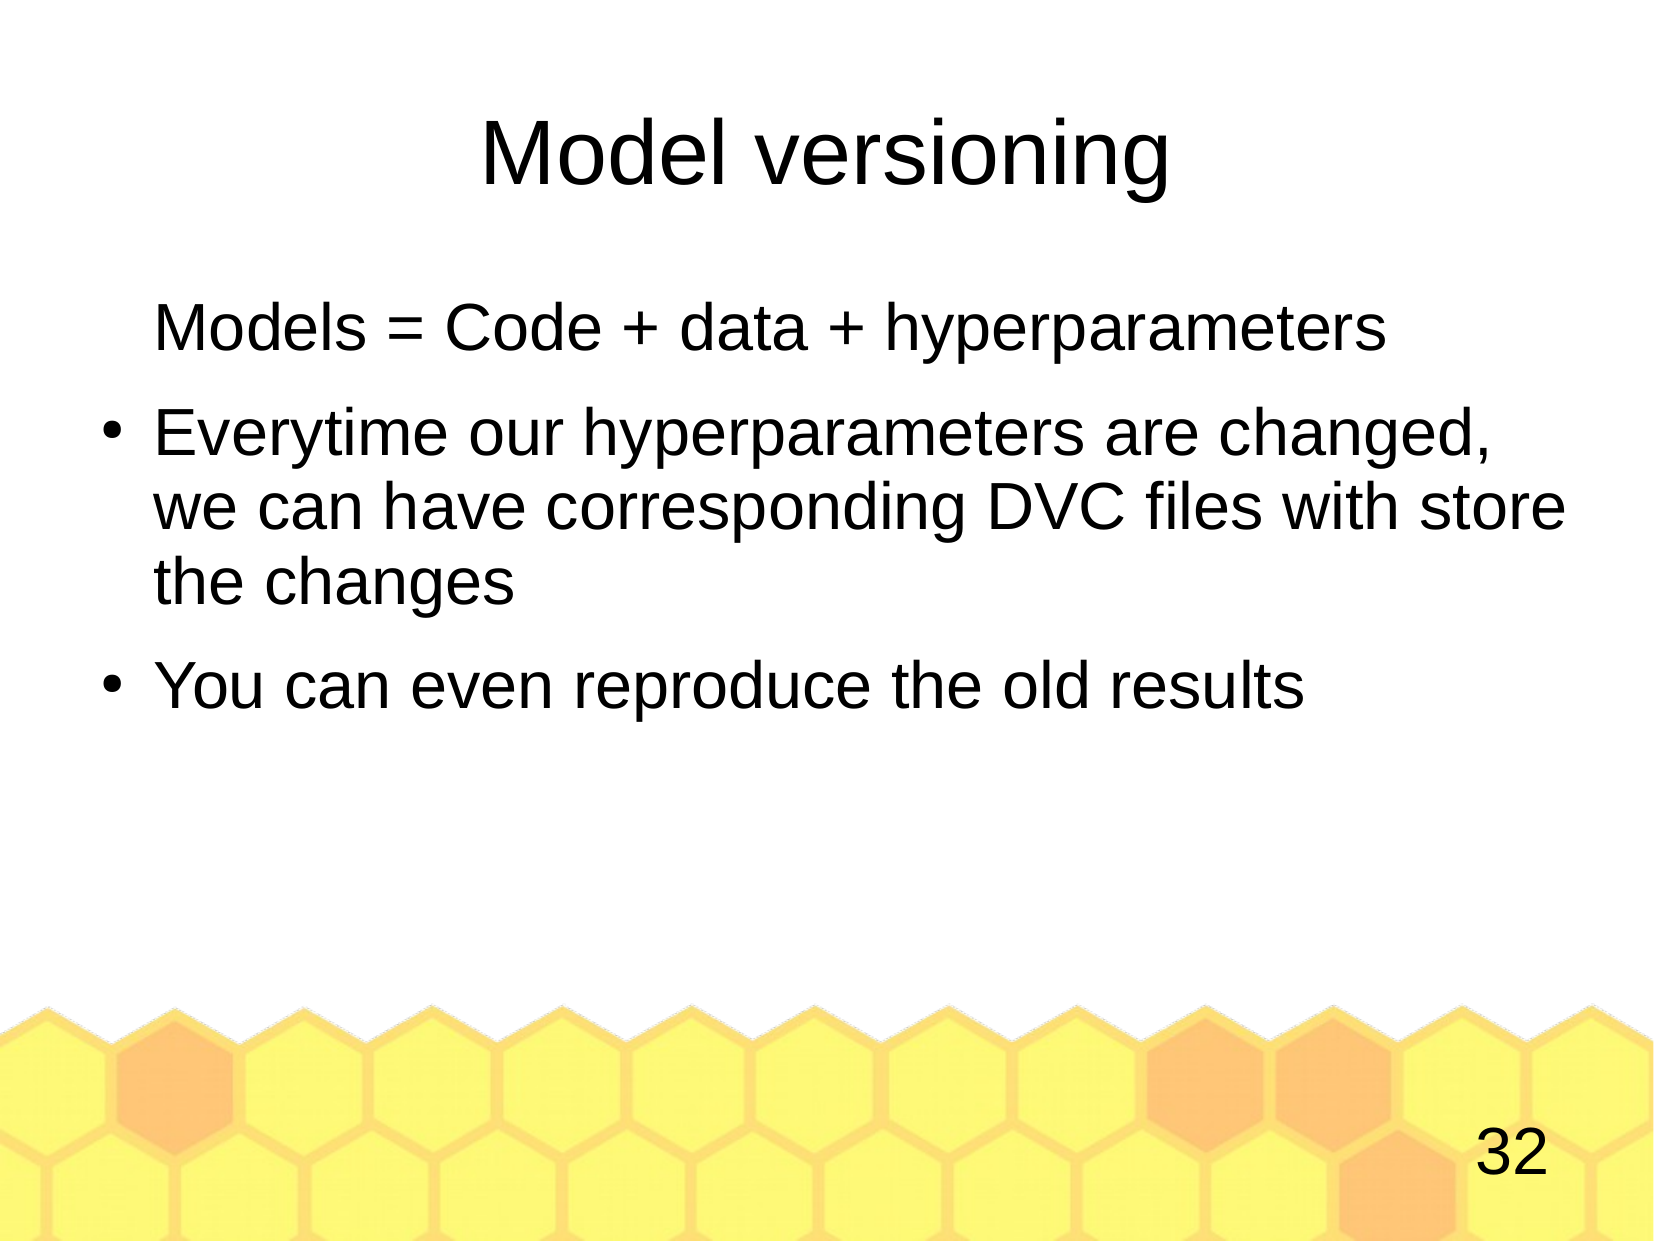

# Model versioning
Models = Code + data + hyperparameters
Everytime our hyperparameters are changed, we can have corresponding DVC files with store the changes
You can even reproduce the old results
32